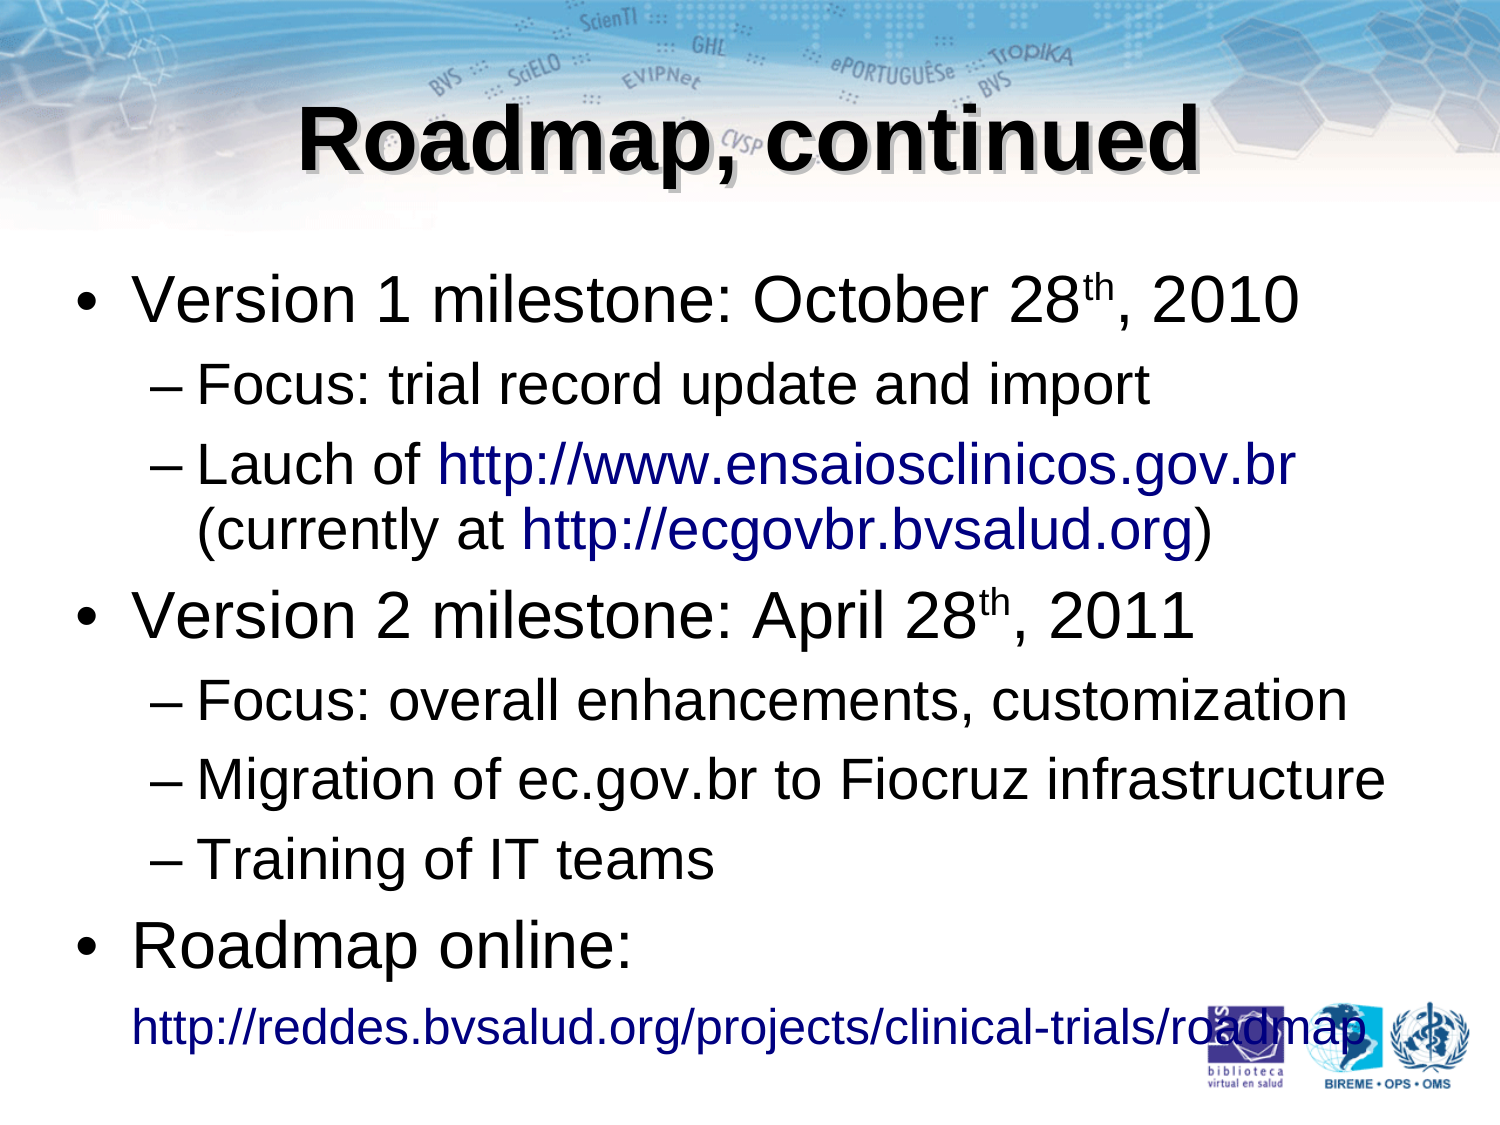

# Roadmap, continued
Version 1 milestone: October 28th, 2010
Focus: trial record update and import
Lauch of http://www.ensaiosclinicos.gov.br (currently at http://ecgovbr.bvsalud.org)
Version 2 milestone: April 28th, 2011
Focus: overall enhancements, customization
Migration of ec.gov.br to Fiocruz infrastructure
Training of IT teams
Roadmap online:
http://reddes.bvsalud.org/projects/clinical-trials/roadmap